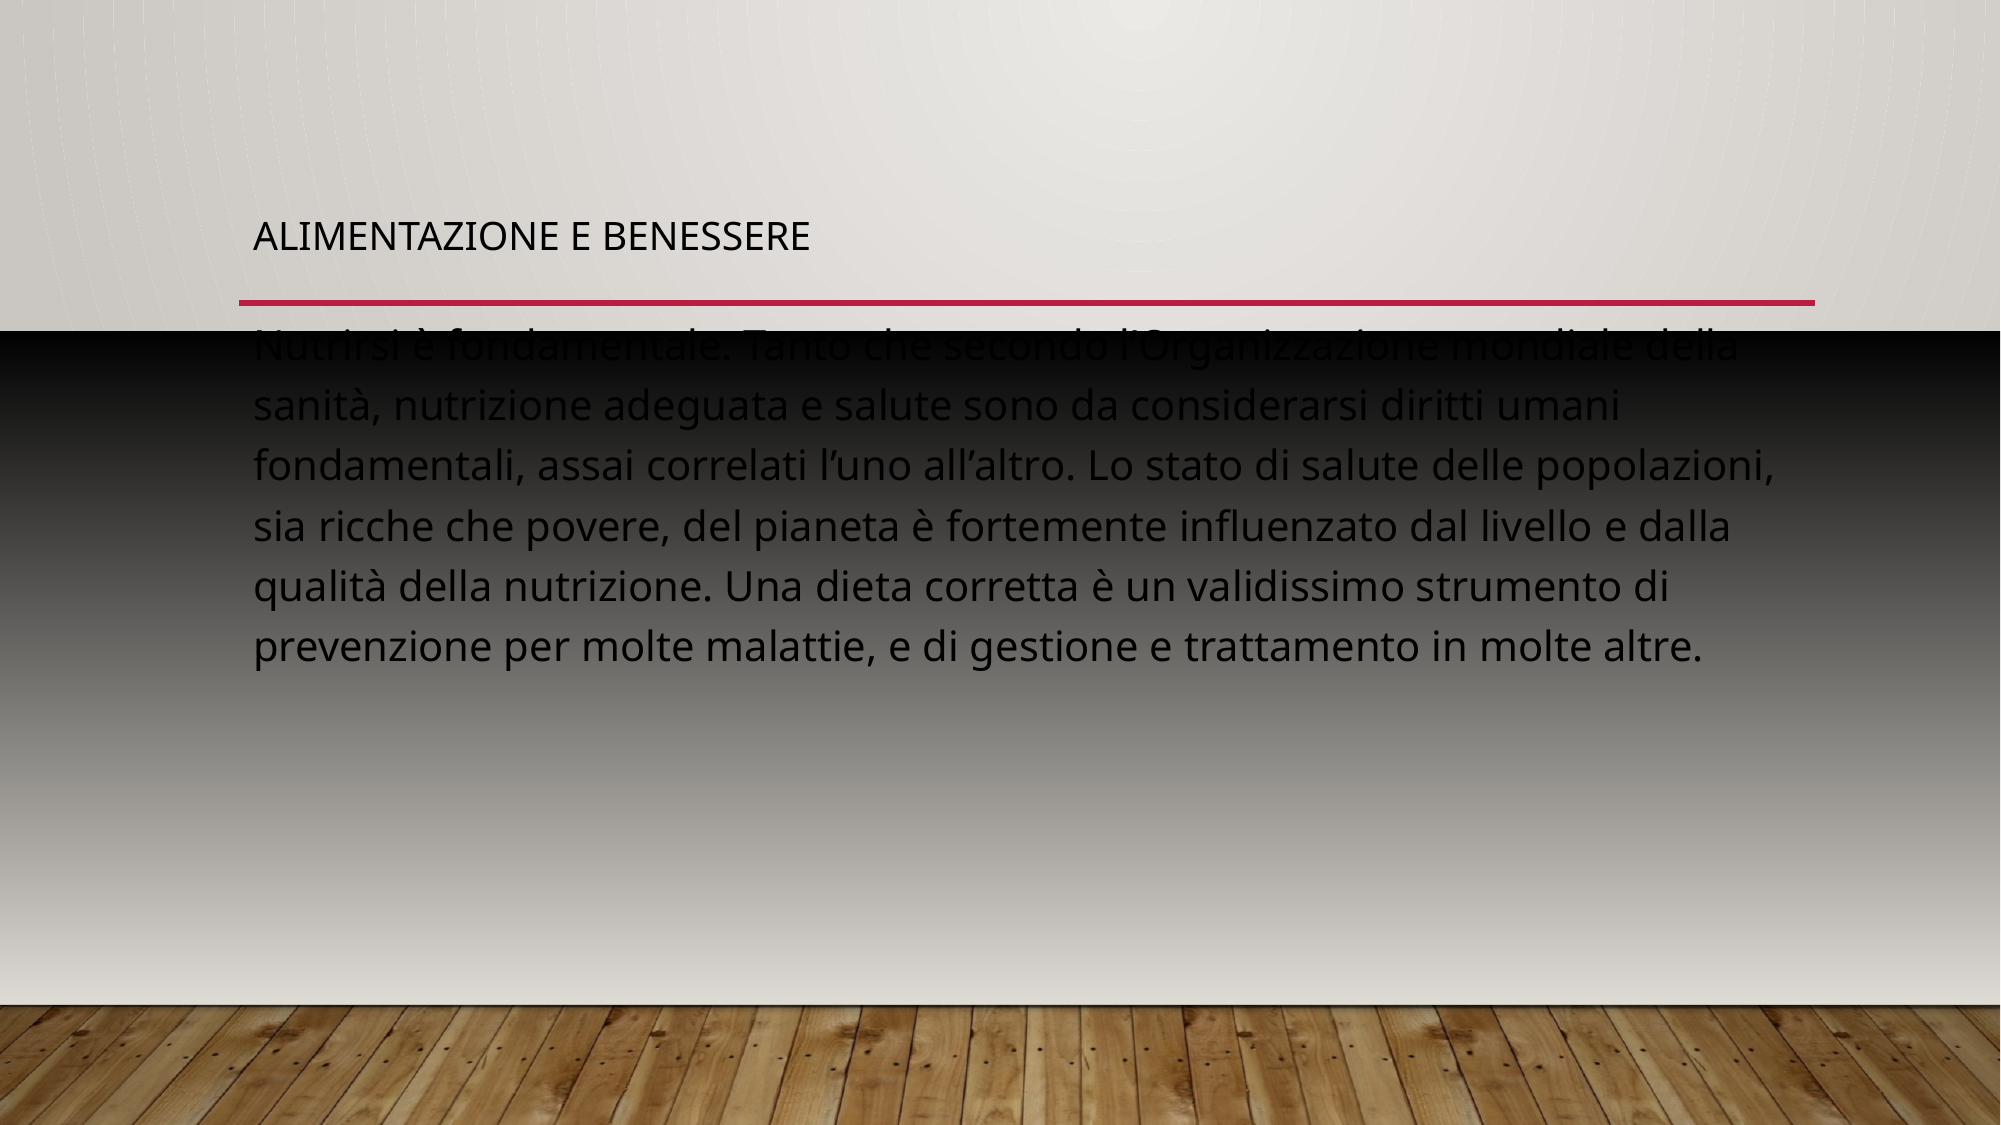

# Alimentazione e benessere
Nutrirsi è fondamentale. Tanto che secondo l’Organizzazione mondiale della sanità, nutrizione adeguata e salute sono da considerarsi diritti umani fondamentali, assai correlati l’uno all’altro. Lo stato di salute delle popolazioni, sia ricche che povere, del pianeta è fortemente influenzato dal livello e dalla qualità della nutrizione. Una dieta corretta è un validissimo strumento di prevenzione per molte malattie, e di gestione e trattamento in molte altre.